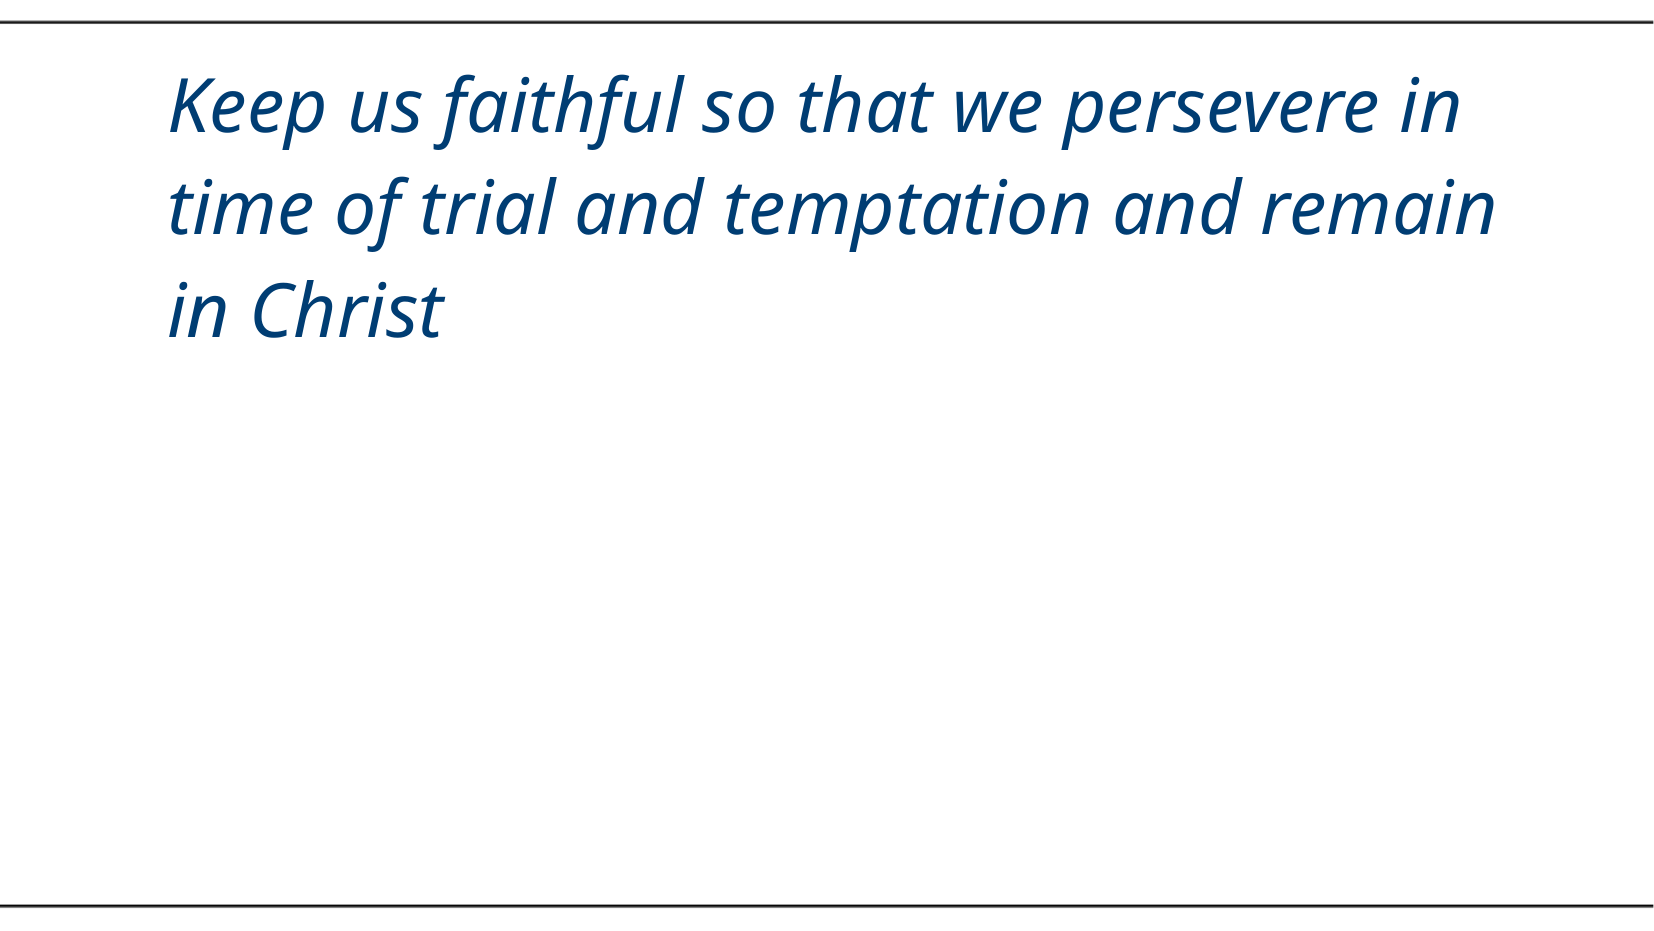

Keep us faithful so that we persevere in
 time of trial and temptation and remain
 in Christ